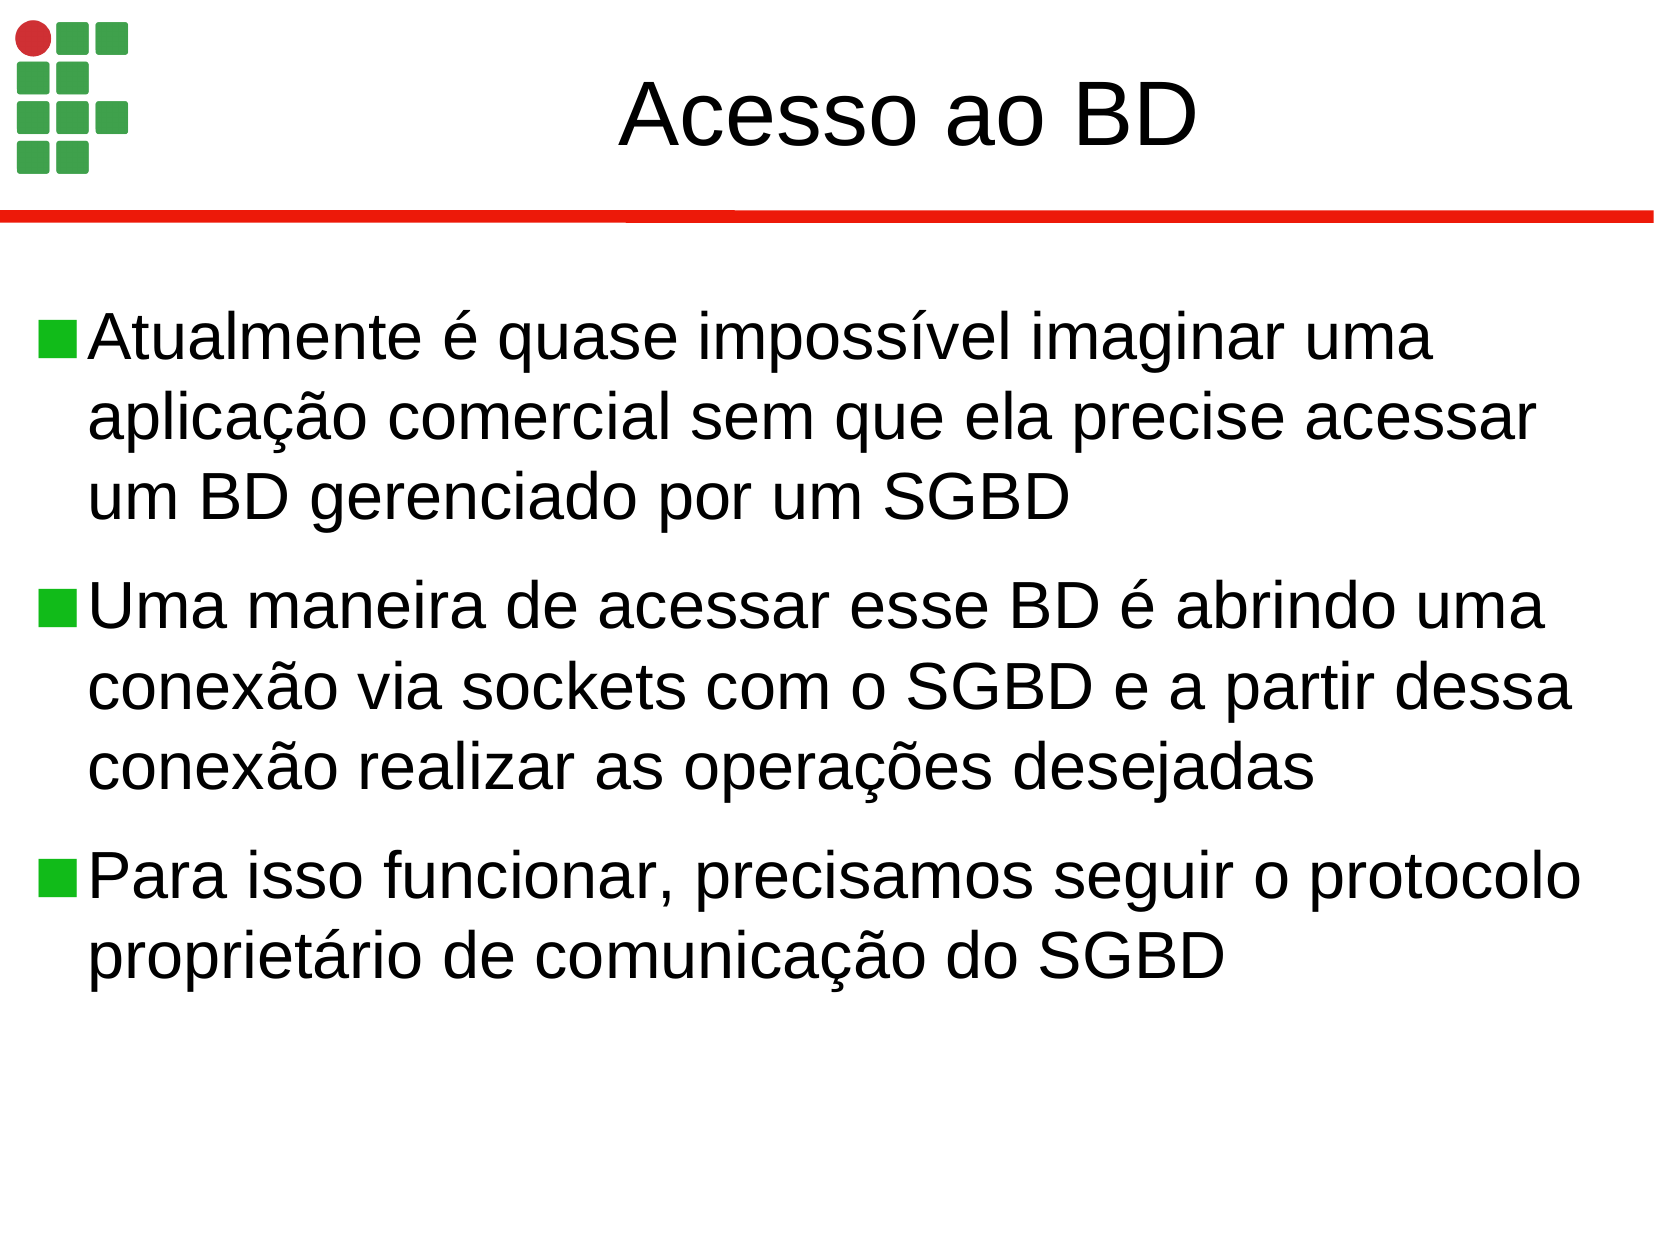

# Acesso ao BD
Atualmente é quase impossível imaginar uma aplicação comercial sem que ela precise acessar um BD gerenciado por um SGBD
Uma maneira de acessar esse BD é abrindo uma conexão via sockets com o SGBD e a partir dessa conexão realizar as operações desejadas
Para isso funcionar, precisamos seguir o protocolo proprietário de comunicação do SGBD